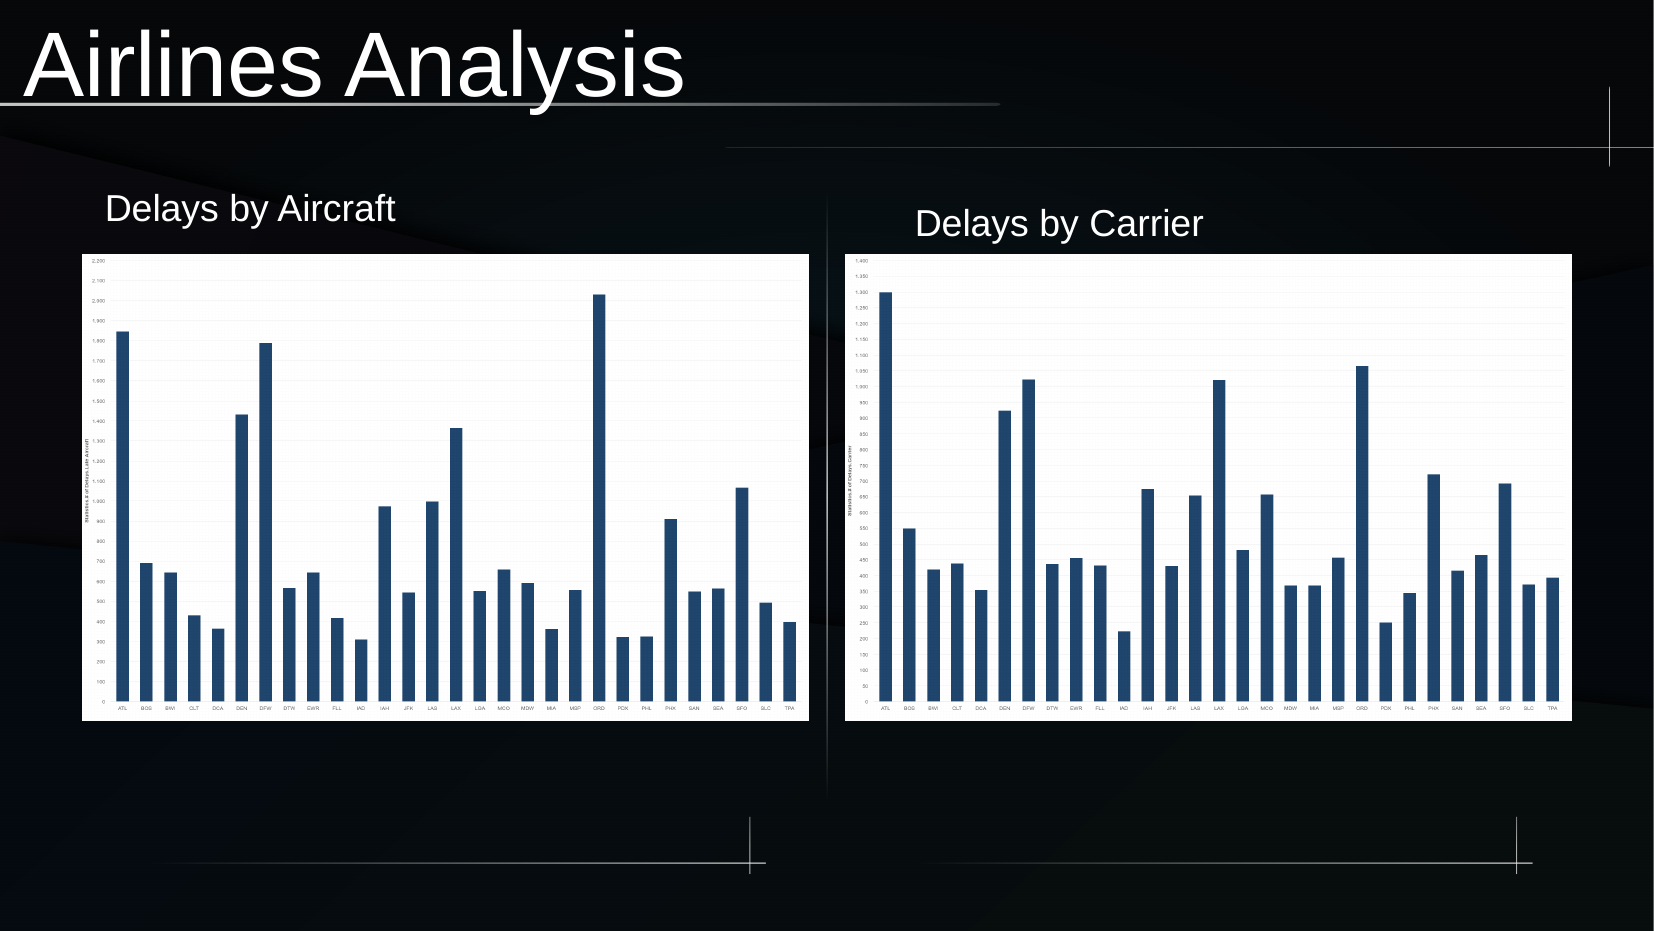

# Airlines Analysis
Delays by Aircraft
Delays by Carrier